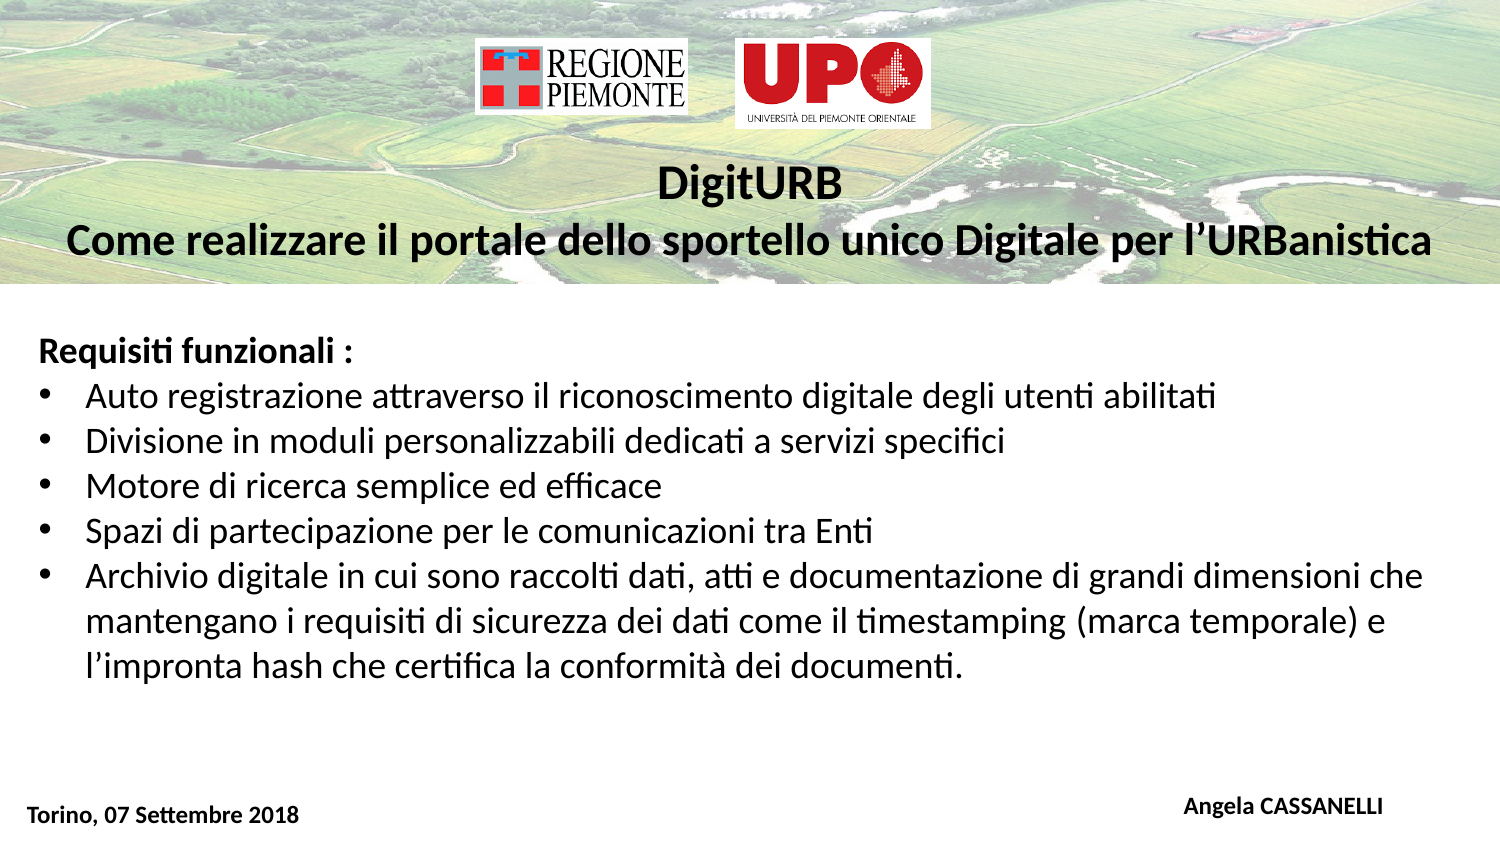

DigitURB
Come realizzare il portale dello sportello unico Digitale per l’URBanistica
Requisiti funzionali :
Auto registrazione attraverso il riconoscimento digitale degli utenti abilitati
Divisione in moduli personalizzabili dedicati a servizi specifici
Motore di ricerca semplice ed efficace
Spazi di partecipazione per le comunicazioni tra Enti
Archivio digitale in cui sono raccolti dati, atti e documentazione di grandi dimensioni che mantengano i requisiti di sicurezza dei dati come il timestamping (marca temporale) e l’impronta hash che certifica la conformità dei documenti.
Angela CASSANELLI
Torino, 07 Settembre 2018